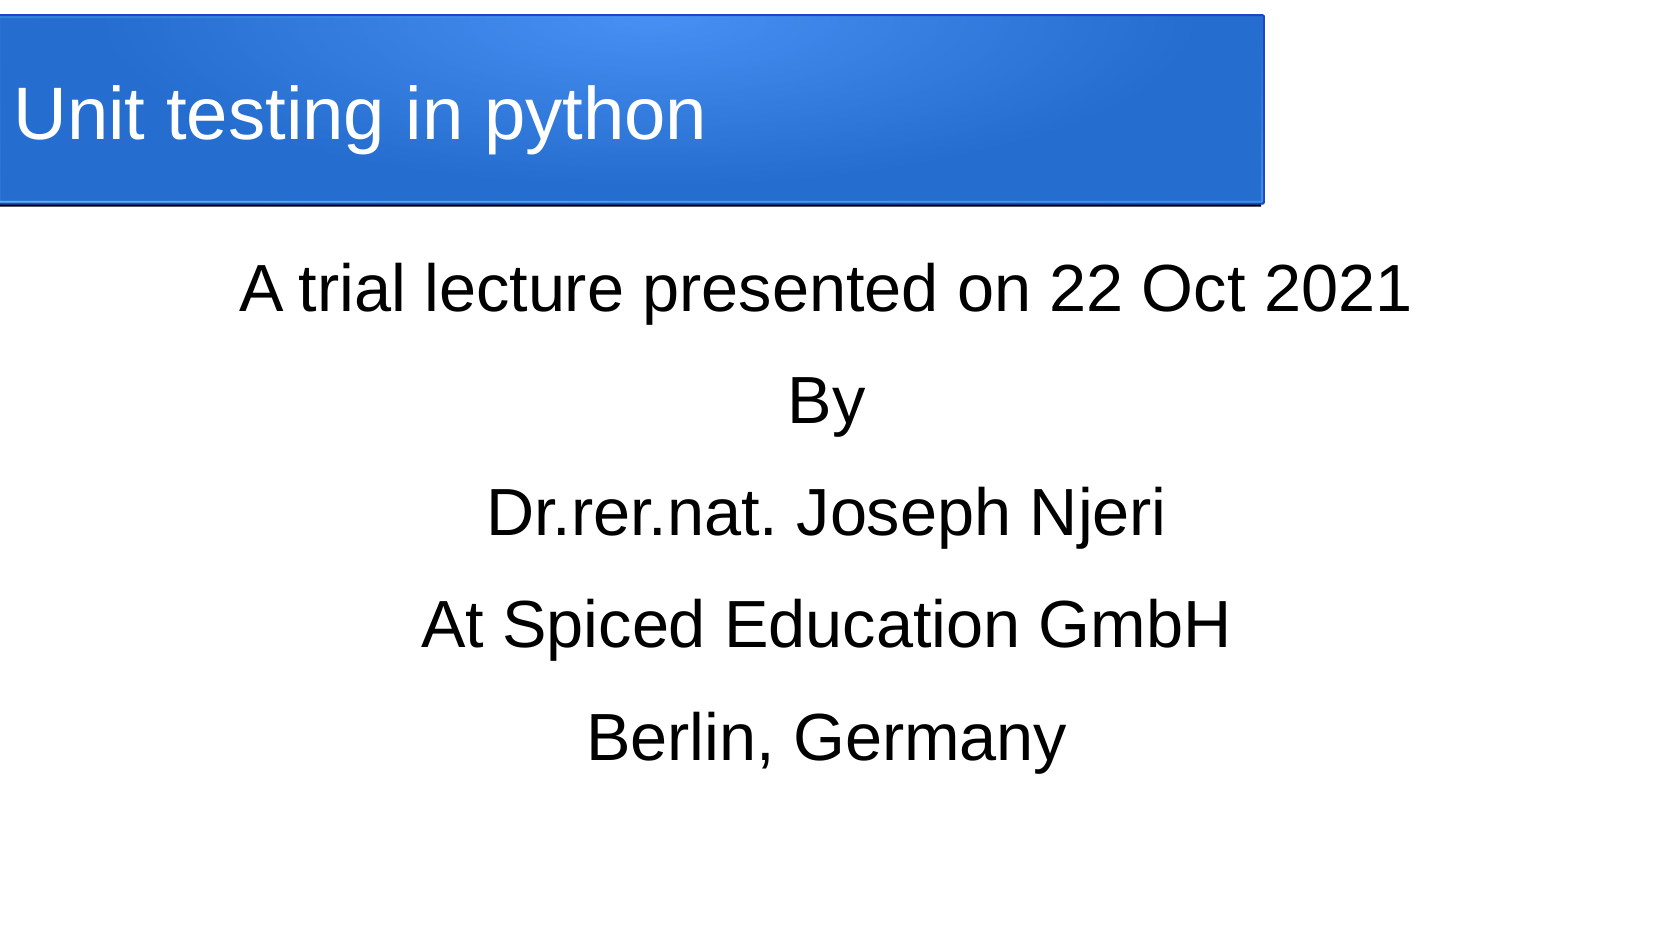

# Unit testing in python
A trial lecture presented on 22 Oct 2021
By
Dr.rer.nat. Joseph Njeri
At Spiced Education GmbH
Berlin, Germany